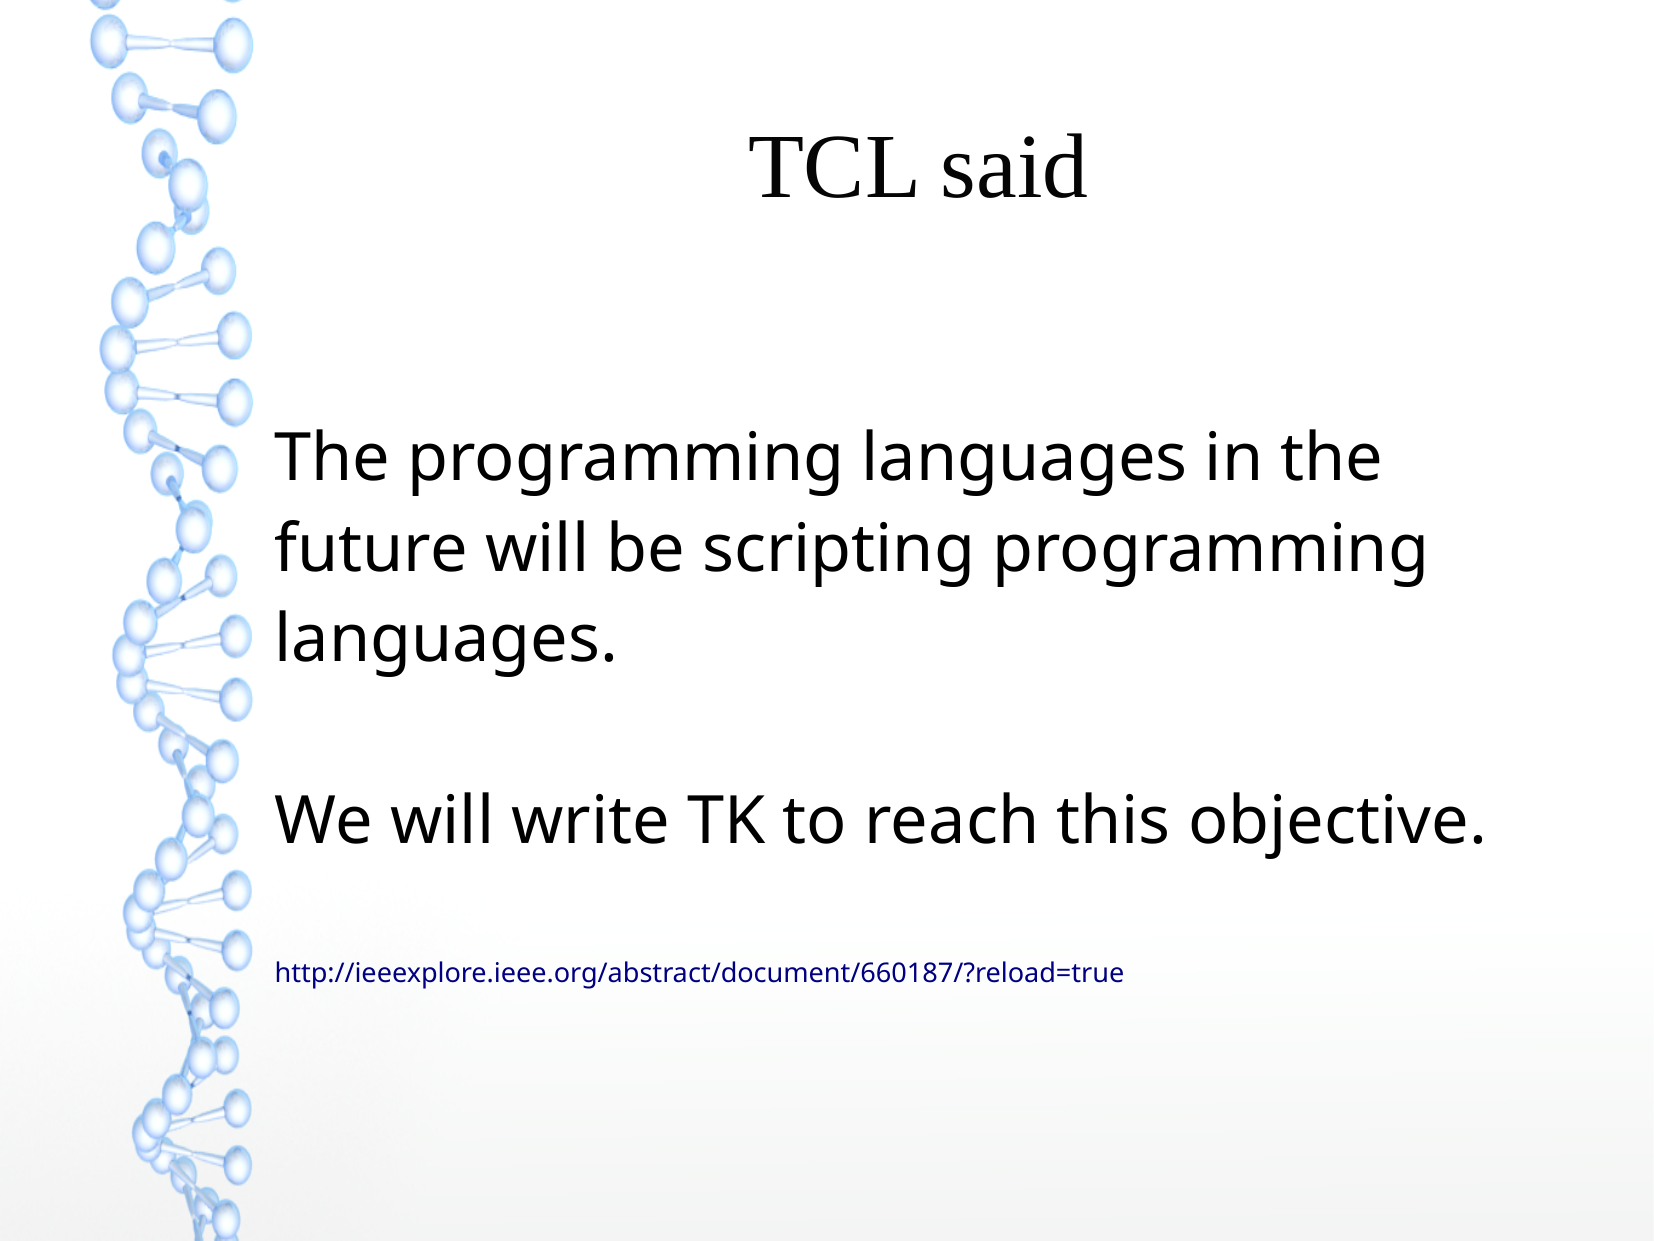

# TCL said
The programming languages in the future will be scripting programming languages.
We will write TK to reach this objective.
http://ieeexplore.ieee.org/abstract/document/660187/?reload=true